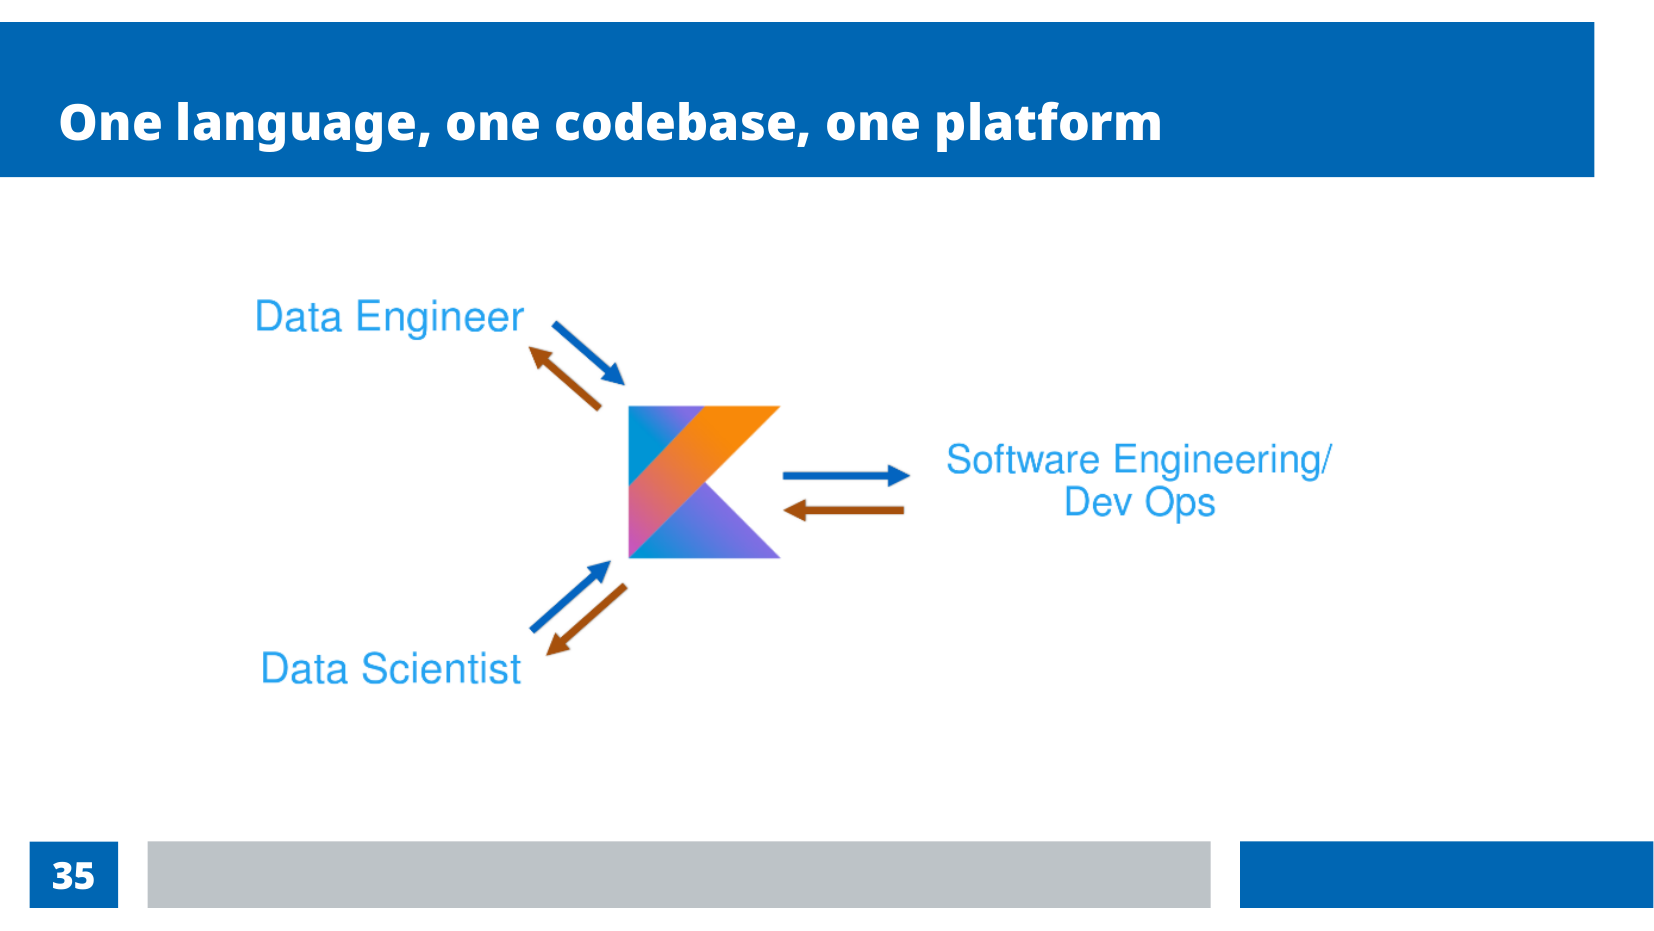

# One language, one codebase, one platform
35